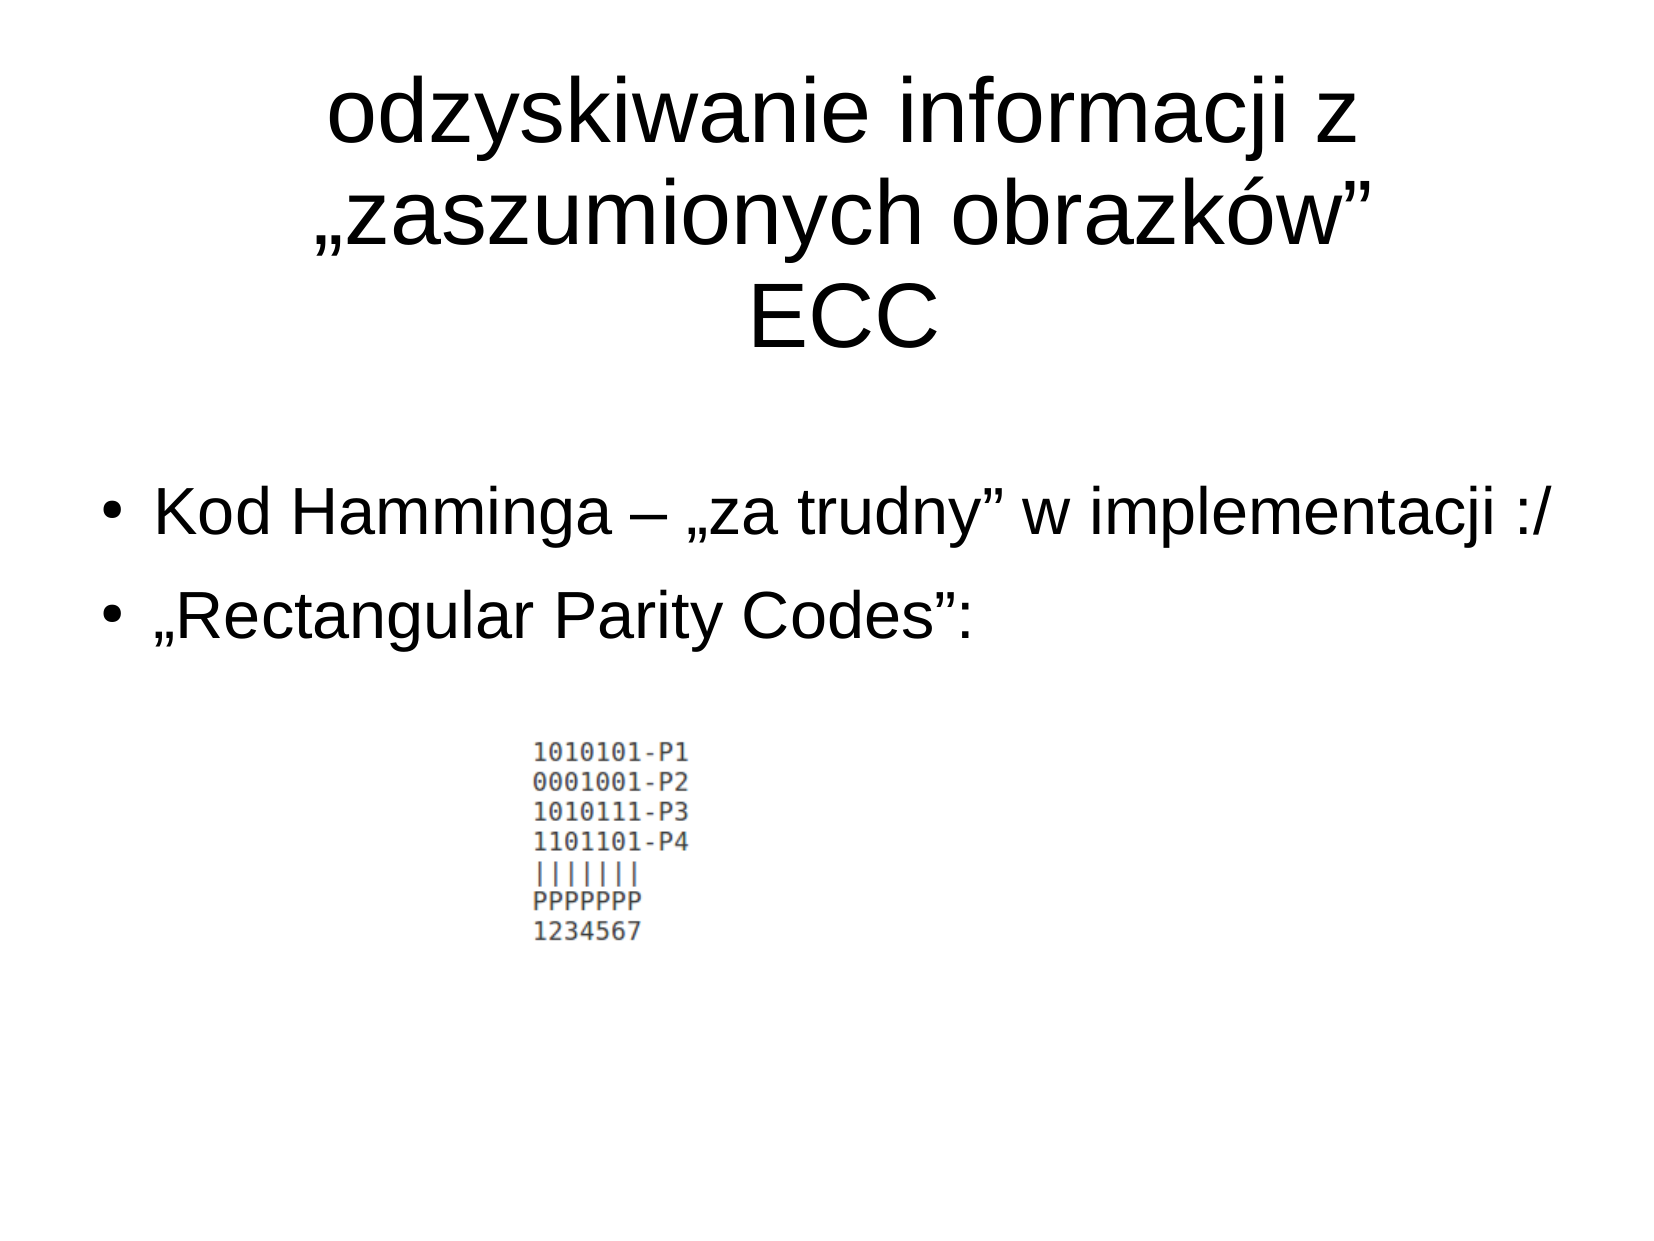

# odzyskiwanie informacji z „zaszumionych obrazków” ECC
Kod Hamminga – „za trudny” w implementacji :/
„Rectangular Parity Codes”: